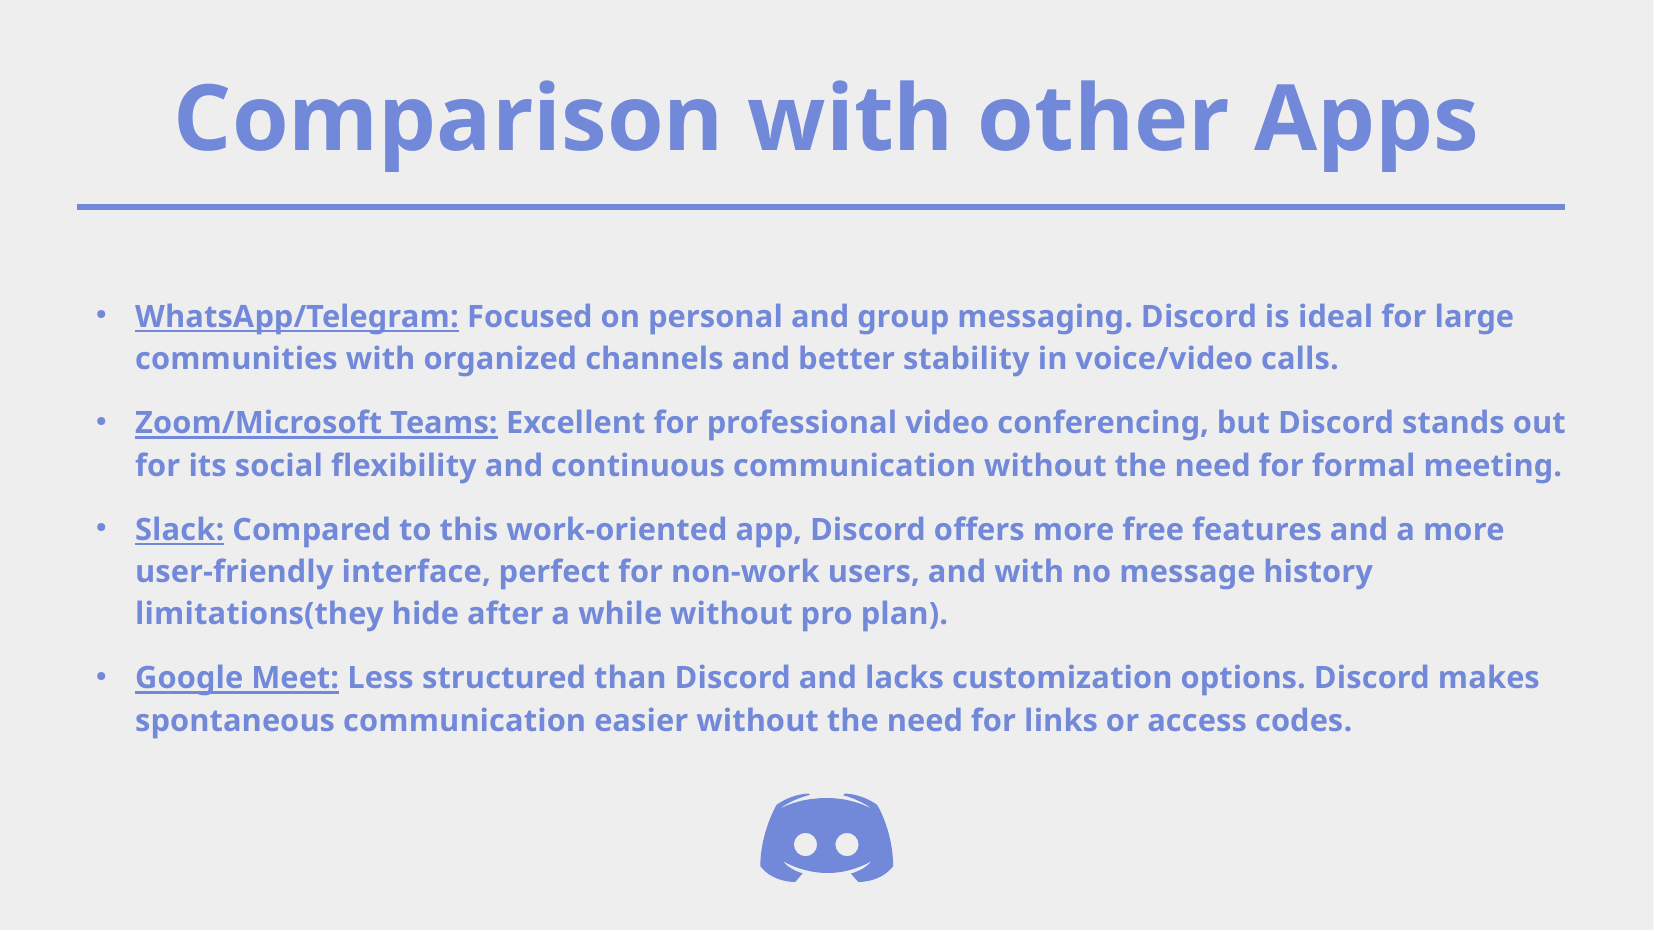

# Comparison with other Apps
WhatsApp/Telegram: Focused on personal and group messaging. Discord is ideal for large communities with organized channels and better stability in voice/video calls.
Zoom/Microsoft Teams: Excellent for professional video conferencing, but Discord stands out for its social flexibility and continuous communication without the need for formal meeting.
Slack: Compared to this work-oriented app, Discord offers more free features and a more user-friendly interface, perfect for non-work users, and with no message history limitations(they hide after a while without pro plan).
Google Meet: Less structured than Discord and lacks customization options. Discord makes spontaneous communication easier without the need for links or access codes.